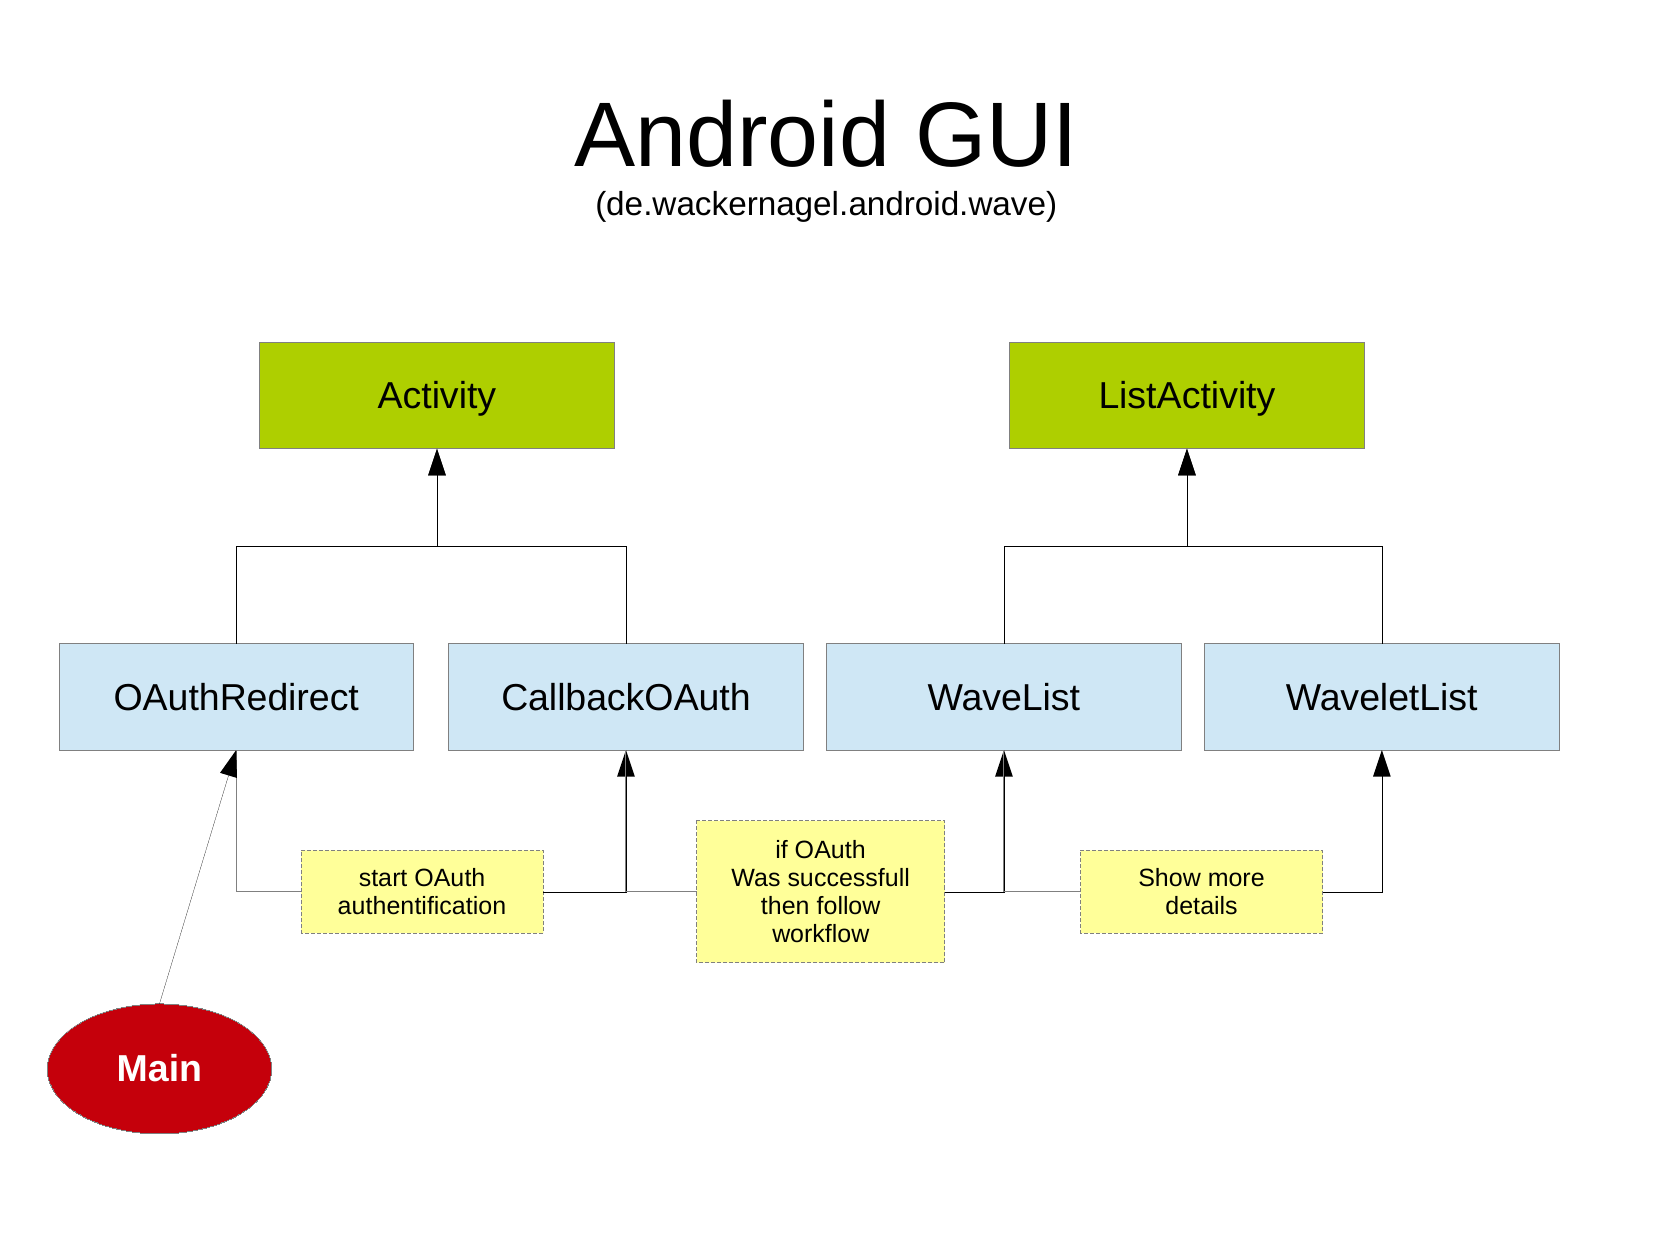

# Android GUI (de.wackernagel.android.wave)
ListActivity
Activity
OAuthRedirect
CallbackOAuth
WaveList
WaveletList
if OAuth
Was successfull
then follow
workflow
start OAuth
authentification
Show more
details
Main